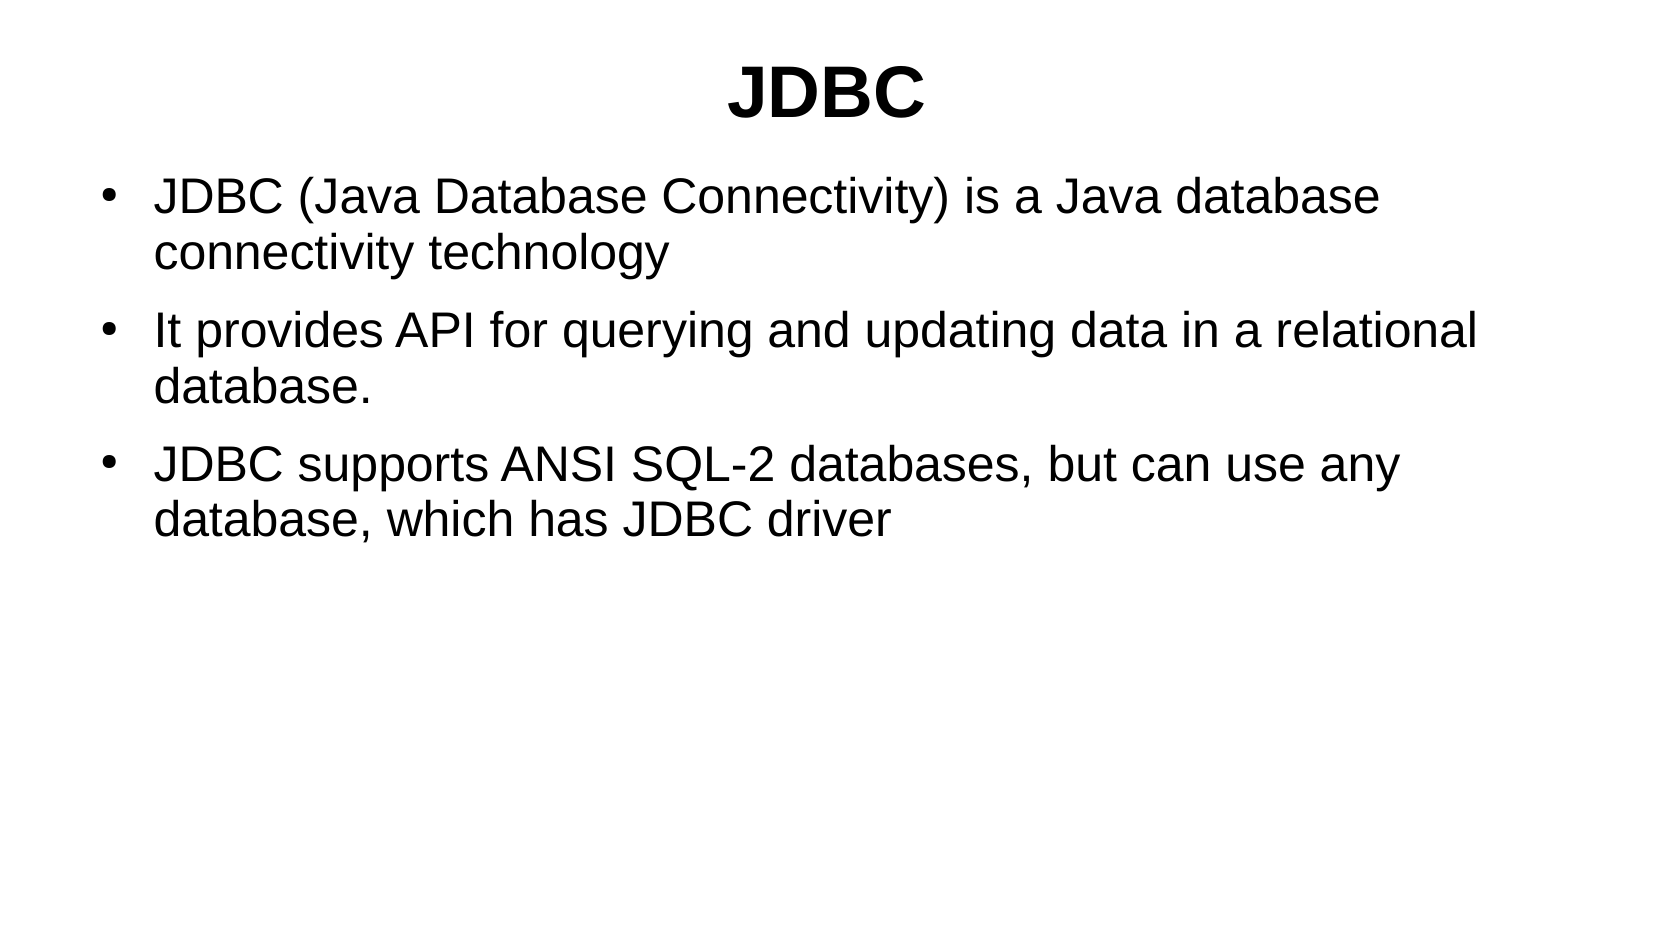

# JDBC
JDBC (Java Database Connectivity) is a Java database connectivity technology
It provides API for querying and updating data in a relational database.
JDBC supports ANSI SQL-2 databases, but can use any database, which has JDBC driver